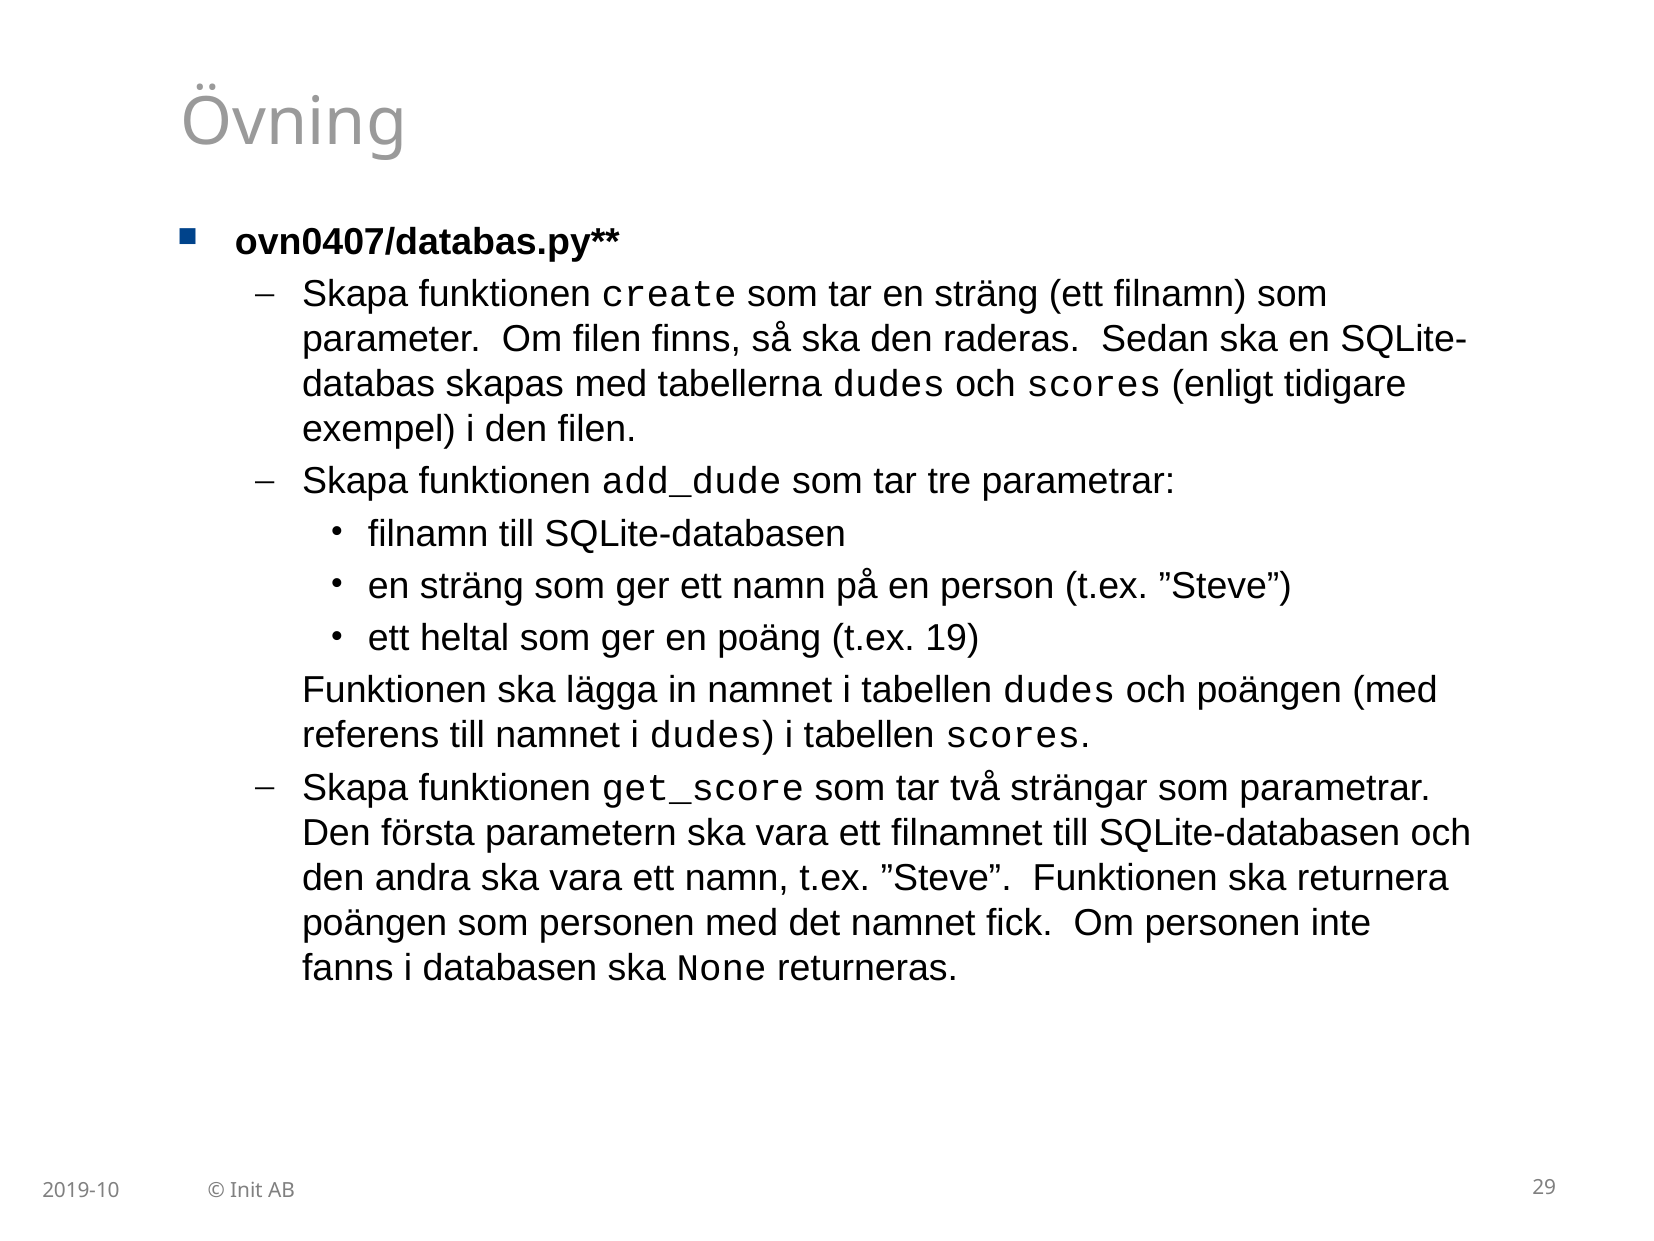

Övning
ovn0407/databas.py**
Skapa funktionen create som tar en sträng (ett filnamn) som parameter. Om filen finns, så ska den raderas. Sedan ska en SQLite-databas skapas med tabellerna dudes och scores (enligt tidigare exempel) i den filen.
Skapa funktionen add_dude som tar tre parametrar:
filnamn till SQLite-databasen
en sträng som ger ett namn på en person (t.ex. ”Steve”)
ett heltal som ger en poäng (t.ex. 19)
Funktionen ska lägga in namnet i tabellen dudes och poängen (med referens till namnet i dudes) i tabellen scores.
Skapa funktionen get_score som tar två strängar som parametrar. Den första parametern ska vara ett filnamnet till SQLite-databasen och den andra ska vara ett namn, t.ex. ”Steve”. Funktionen ska returnera poängen som personen med det namnet fick. Om personen inte fanns i databasen ska None returneras.
2019-10
© Init AB